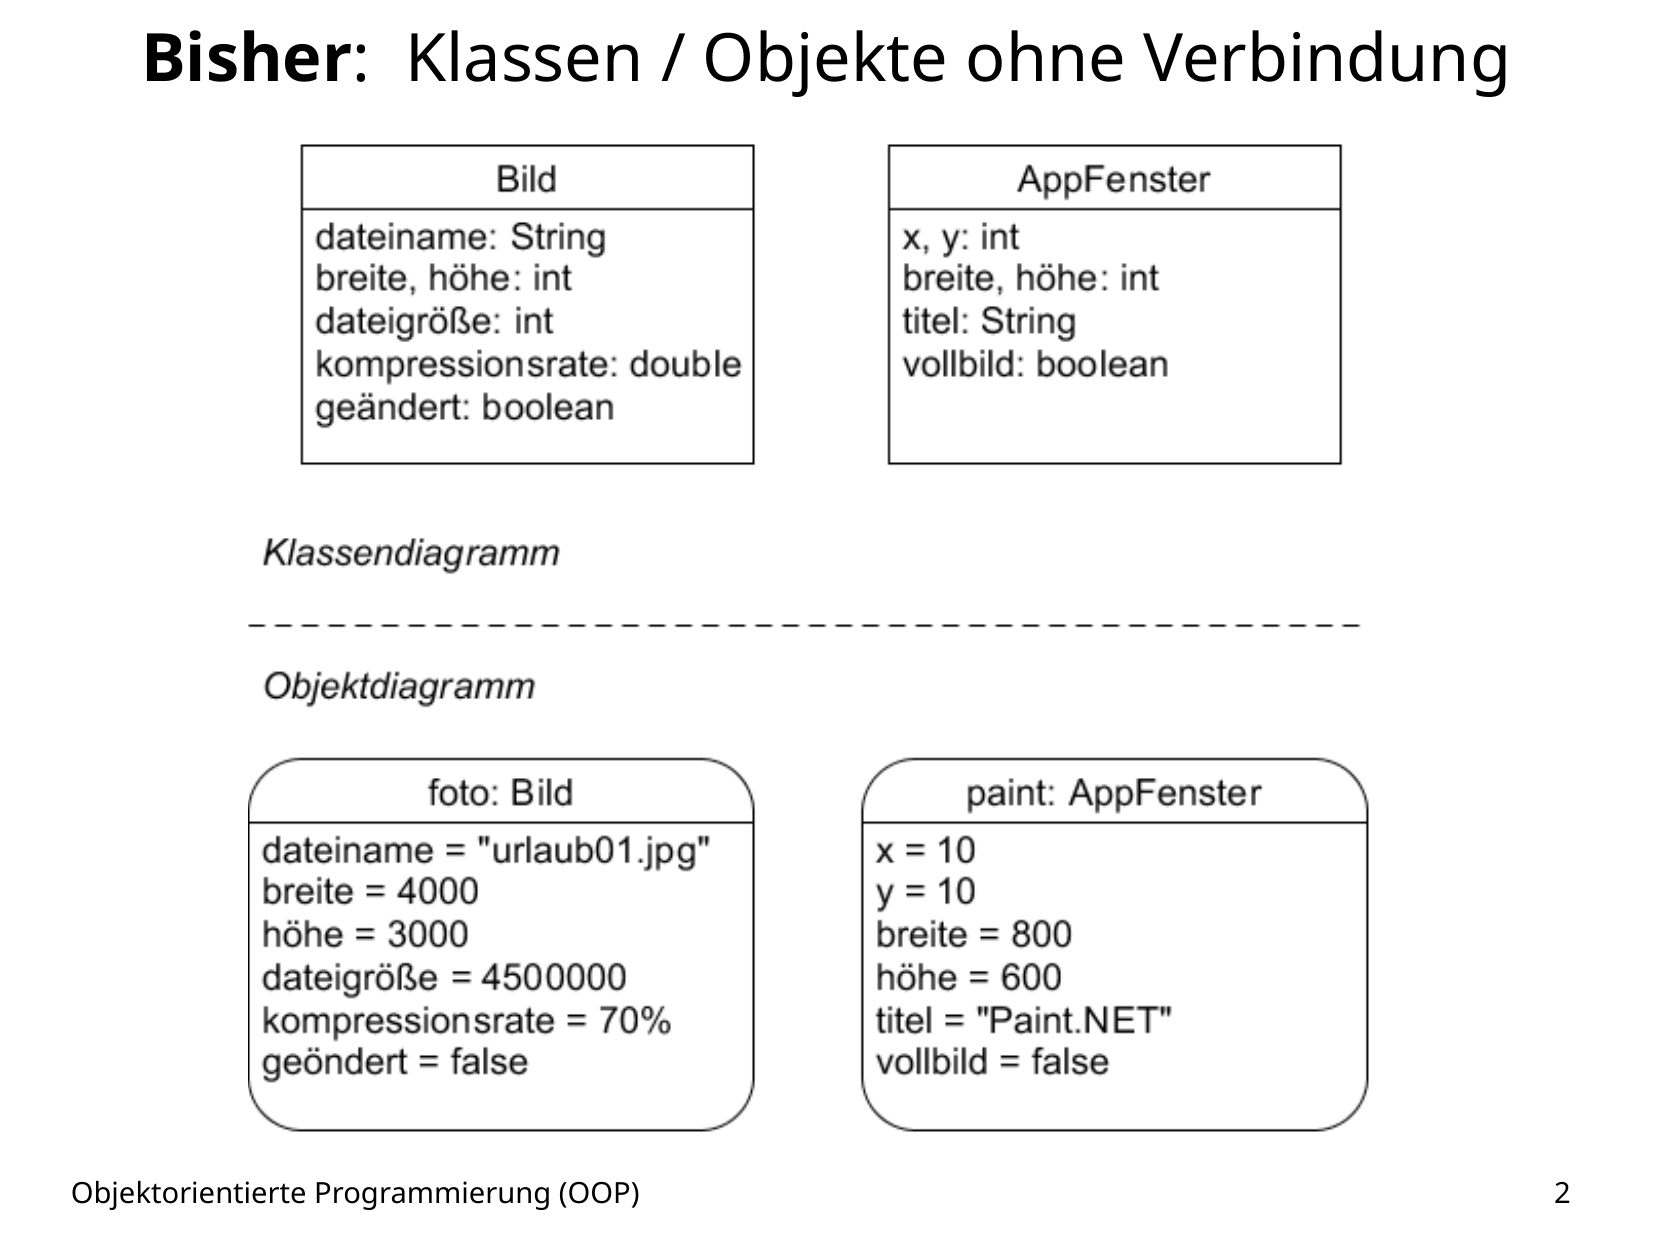

# Bisher: Klassen / Objekte ohne Verbindung
Objektorientierte Programmierung (OOP)
2